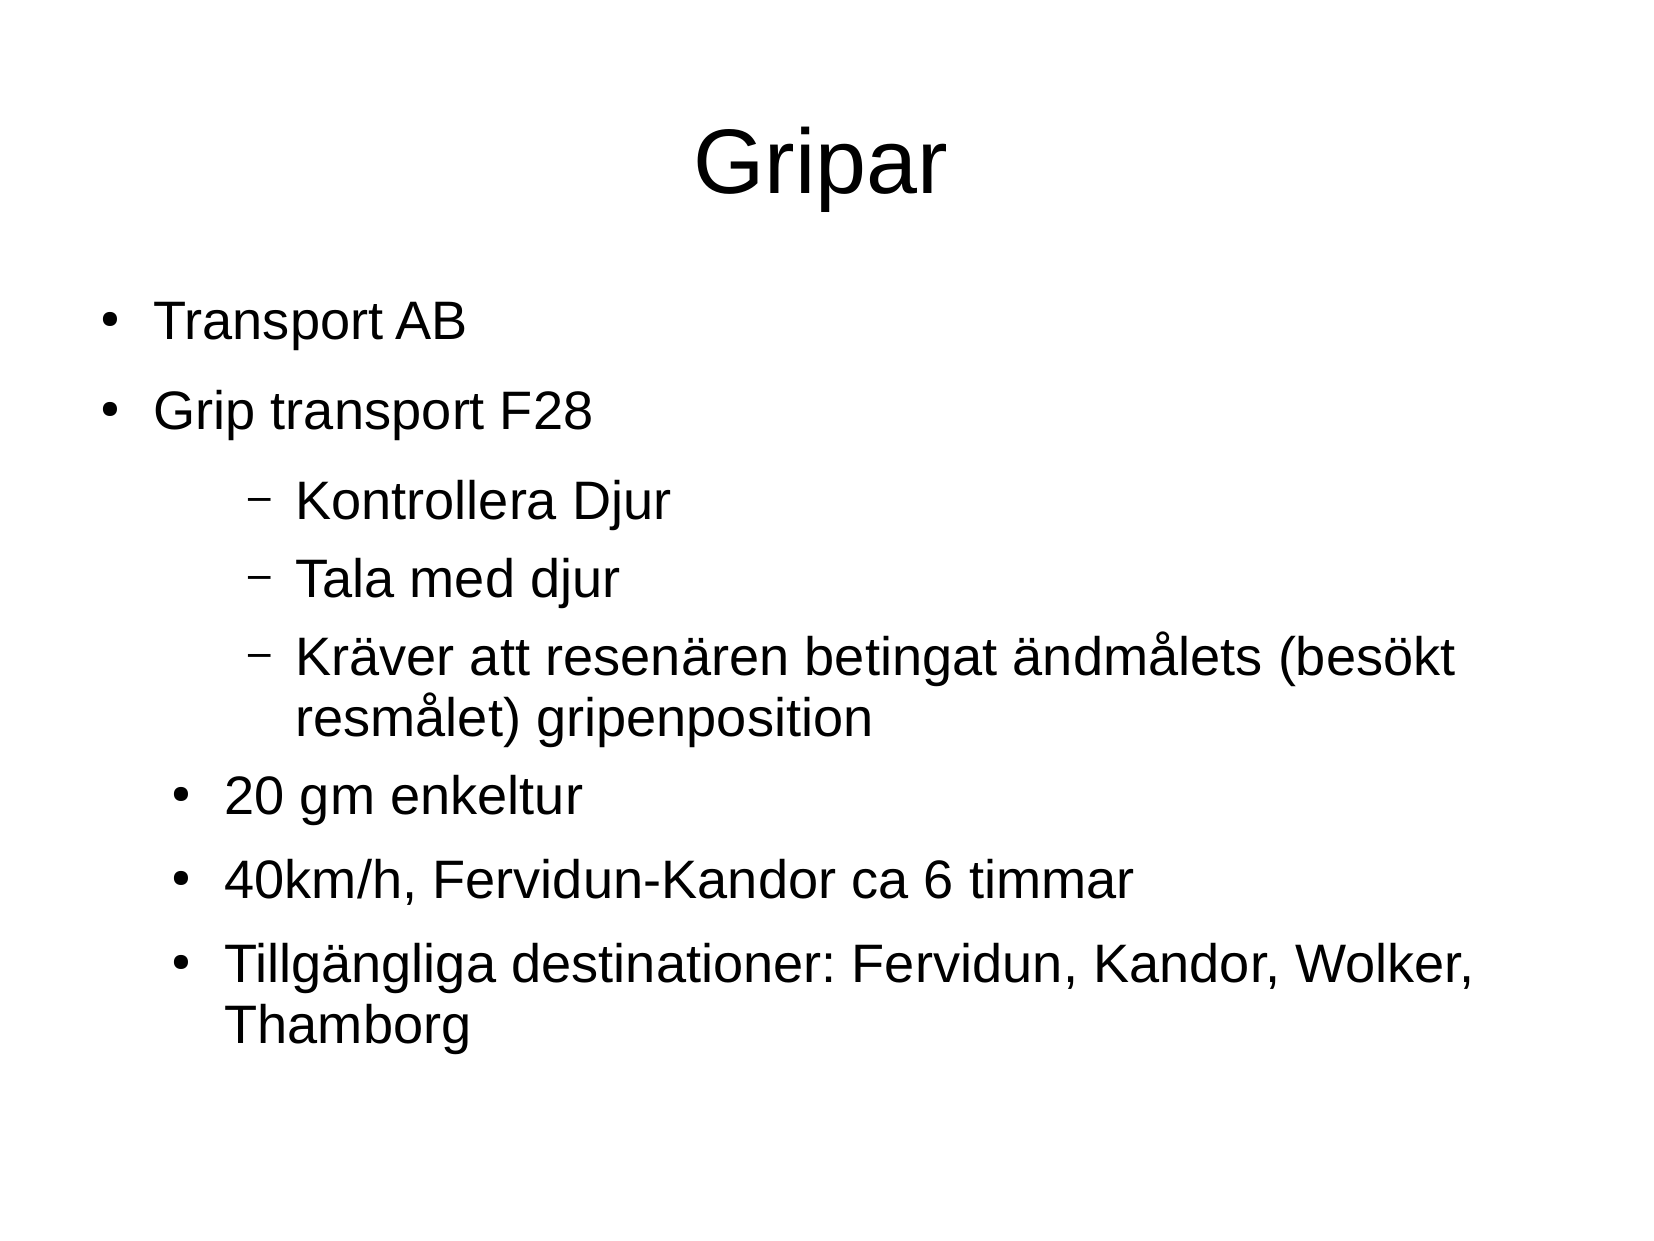

# Gripar
Transport AB
Grip transport F28
Kontrollera Djur
Tala med djur
Kräver att resenären betingat ändmålets (besökt resmålet) gripenposition
20 gm enkeltur
40km/h, Fervidun-Kandor ca 6 timmar
Tillgängliga destinationer: Fervidun, Kandor, Wolker, Thamborg